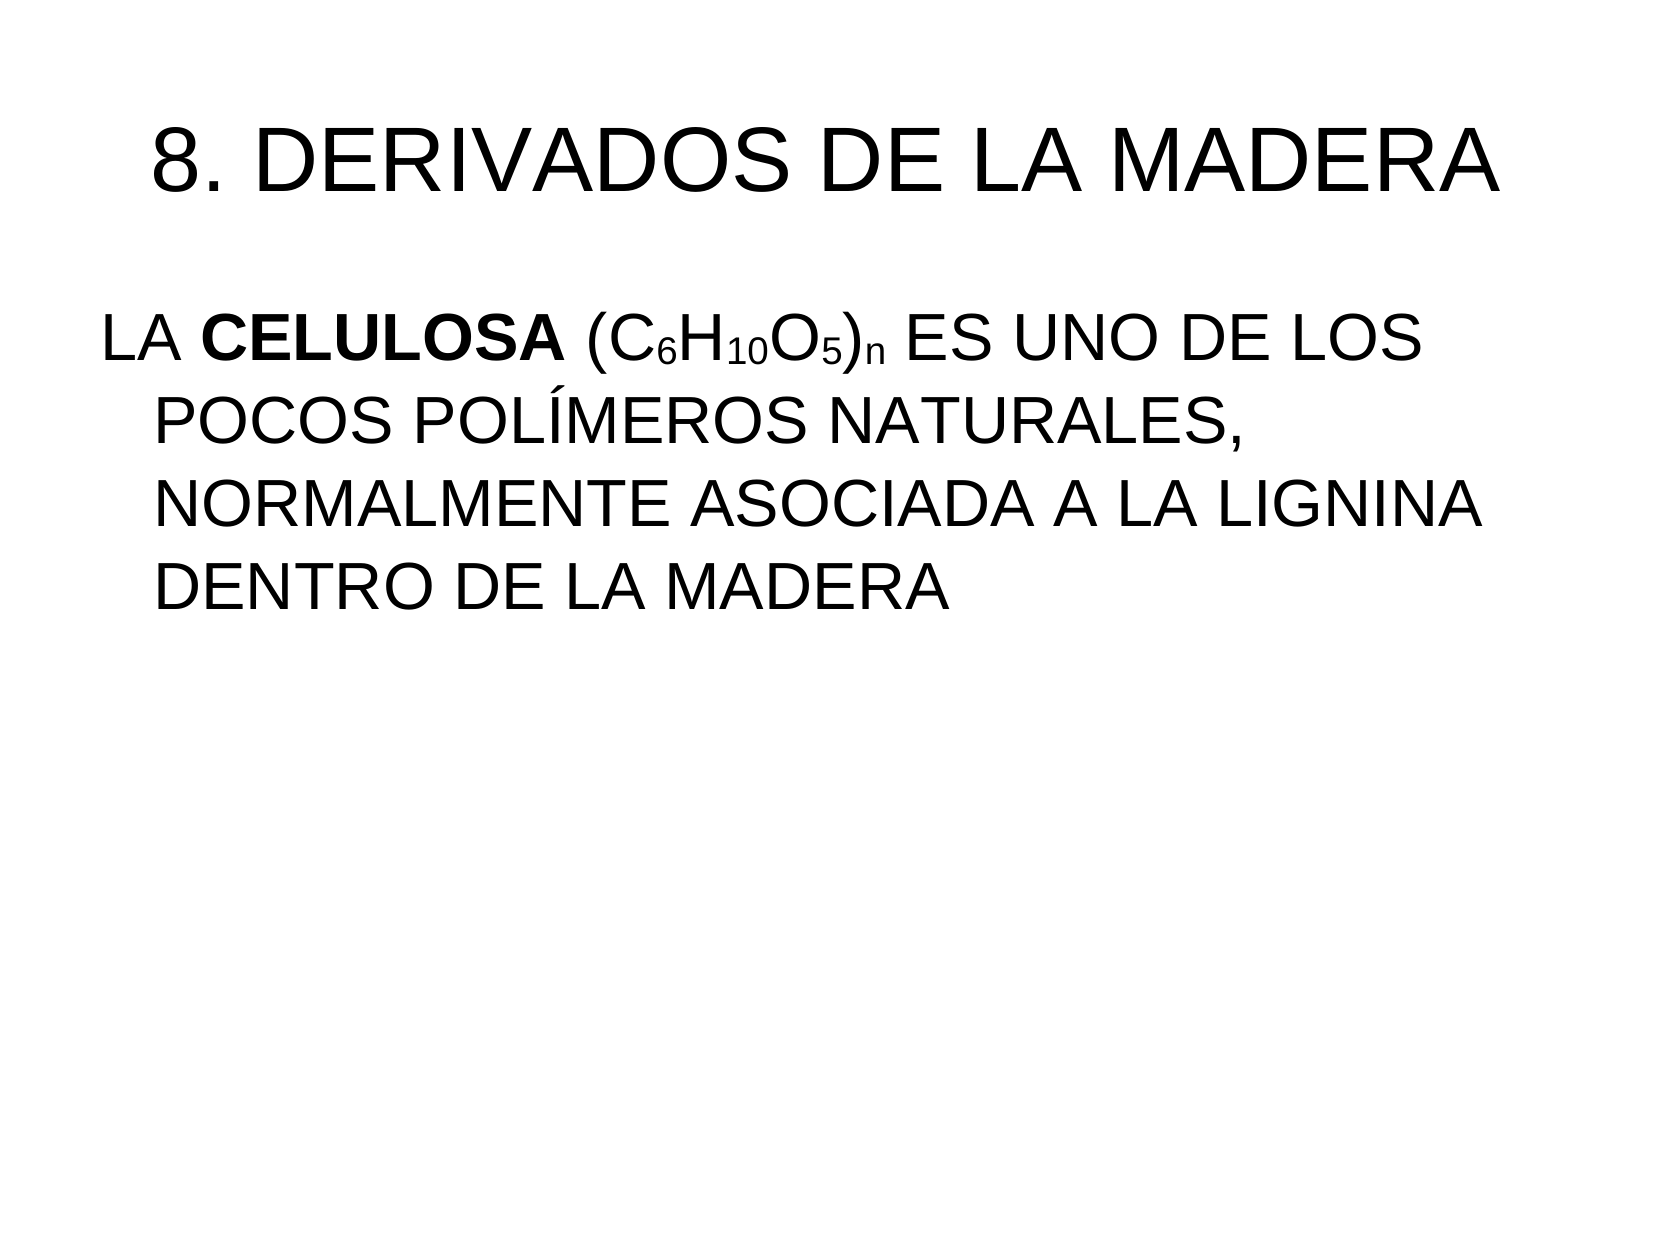

# 8. DERIVADOS DE LA MADERA
LA CELULOSA (C6H10O5)n ES UNO DE LOS POCOS POLÍMEROS NATURALES, NORMALMENTE ASOCIADA A LA LIGNINA DENTRO DE LA MADERA